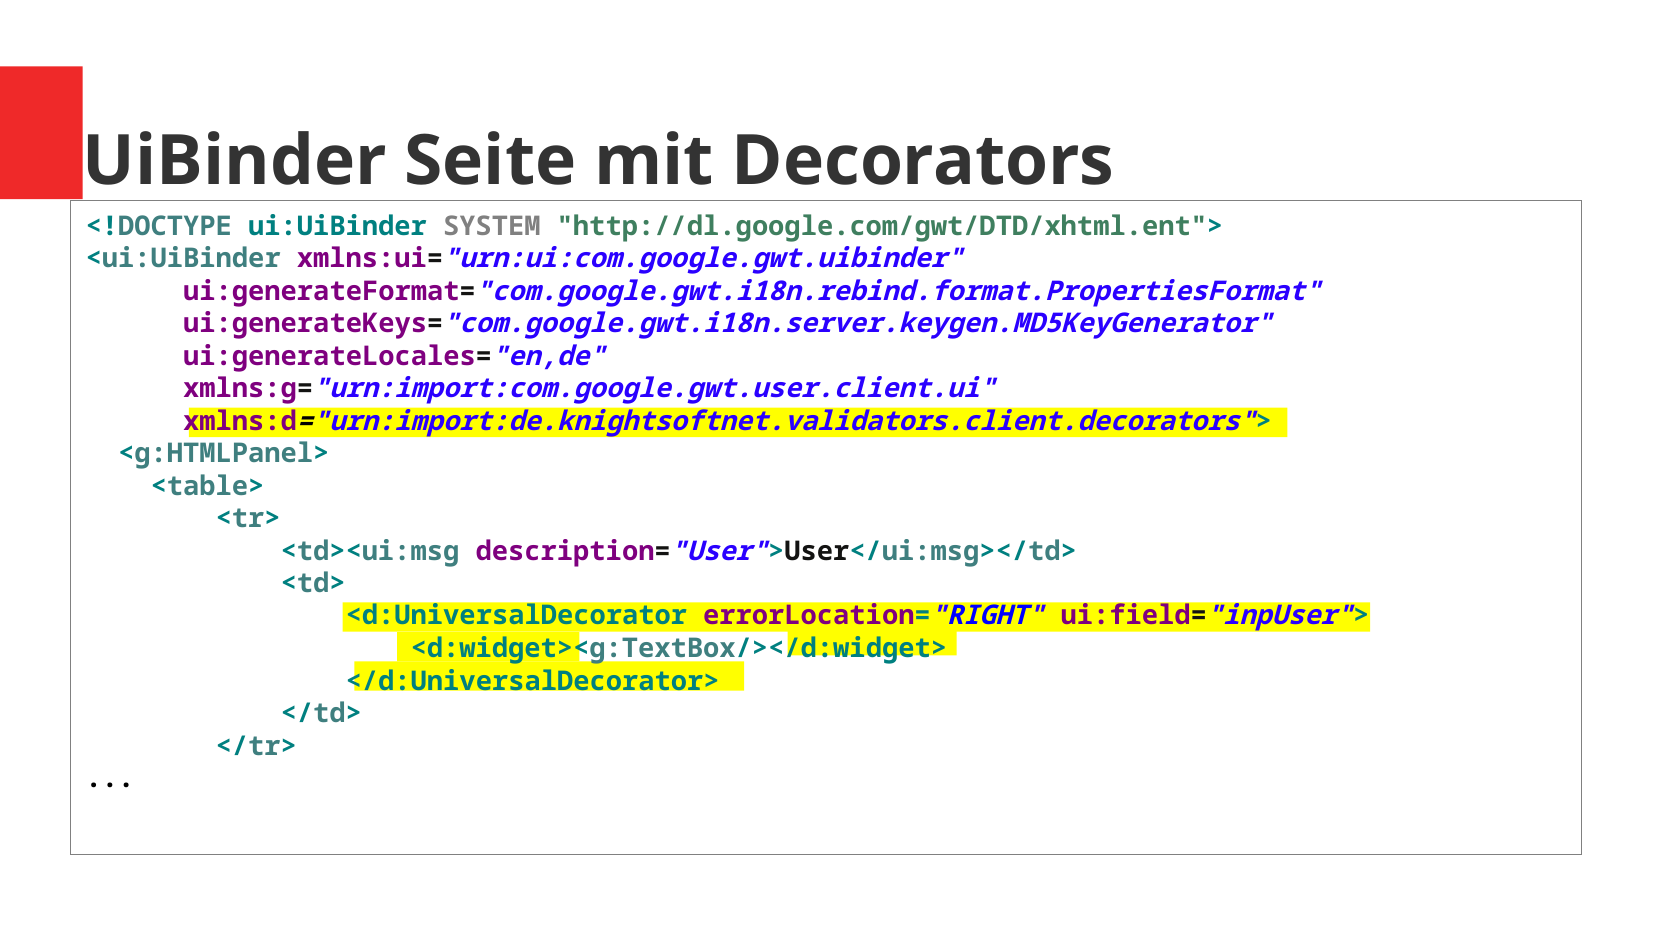

# UiBinder Seite mit Decorators
<!DOCTYPE ui:UiBinder SYSTEM "http://dl.google.com/gwt/DTD/xhtml.ent">
<ui:UiBinder xmlns:ui="urn:ui:com.google.gwt.uibinder"
 ui:generateFormat="com.google.gwt.i18n.rebind.format.PropertiesFormat"
 ui:generateKeys="com.google.gwt.i18n.server.keygen.MD5KeyGenerator"
 ui:generateLocales="en,de"
 xmlns:g="urn:import:com.google.gwt.user.client.ui"
 xmlns:d="urn:import:de.knightsoftnet.validators.client.decorators">
 <g:HTMLPanel>
 <table>
 <tr>
 <td><ui:msg description="User">User</ui:msg></td>
 <td>
 <d:UniversalDecorator errorLocation="RIGHT" ui:field="inpUser">
 <d:widget><g:TextBox/></d:widget>
 </d:UniversalDecorator>
 </td>
 </tr>
...